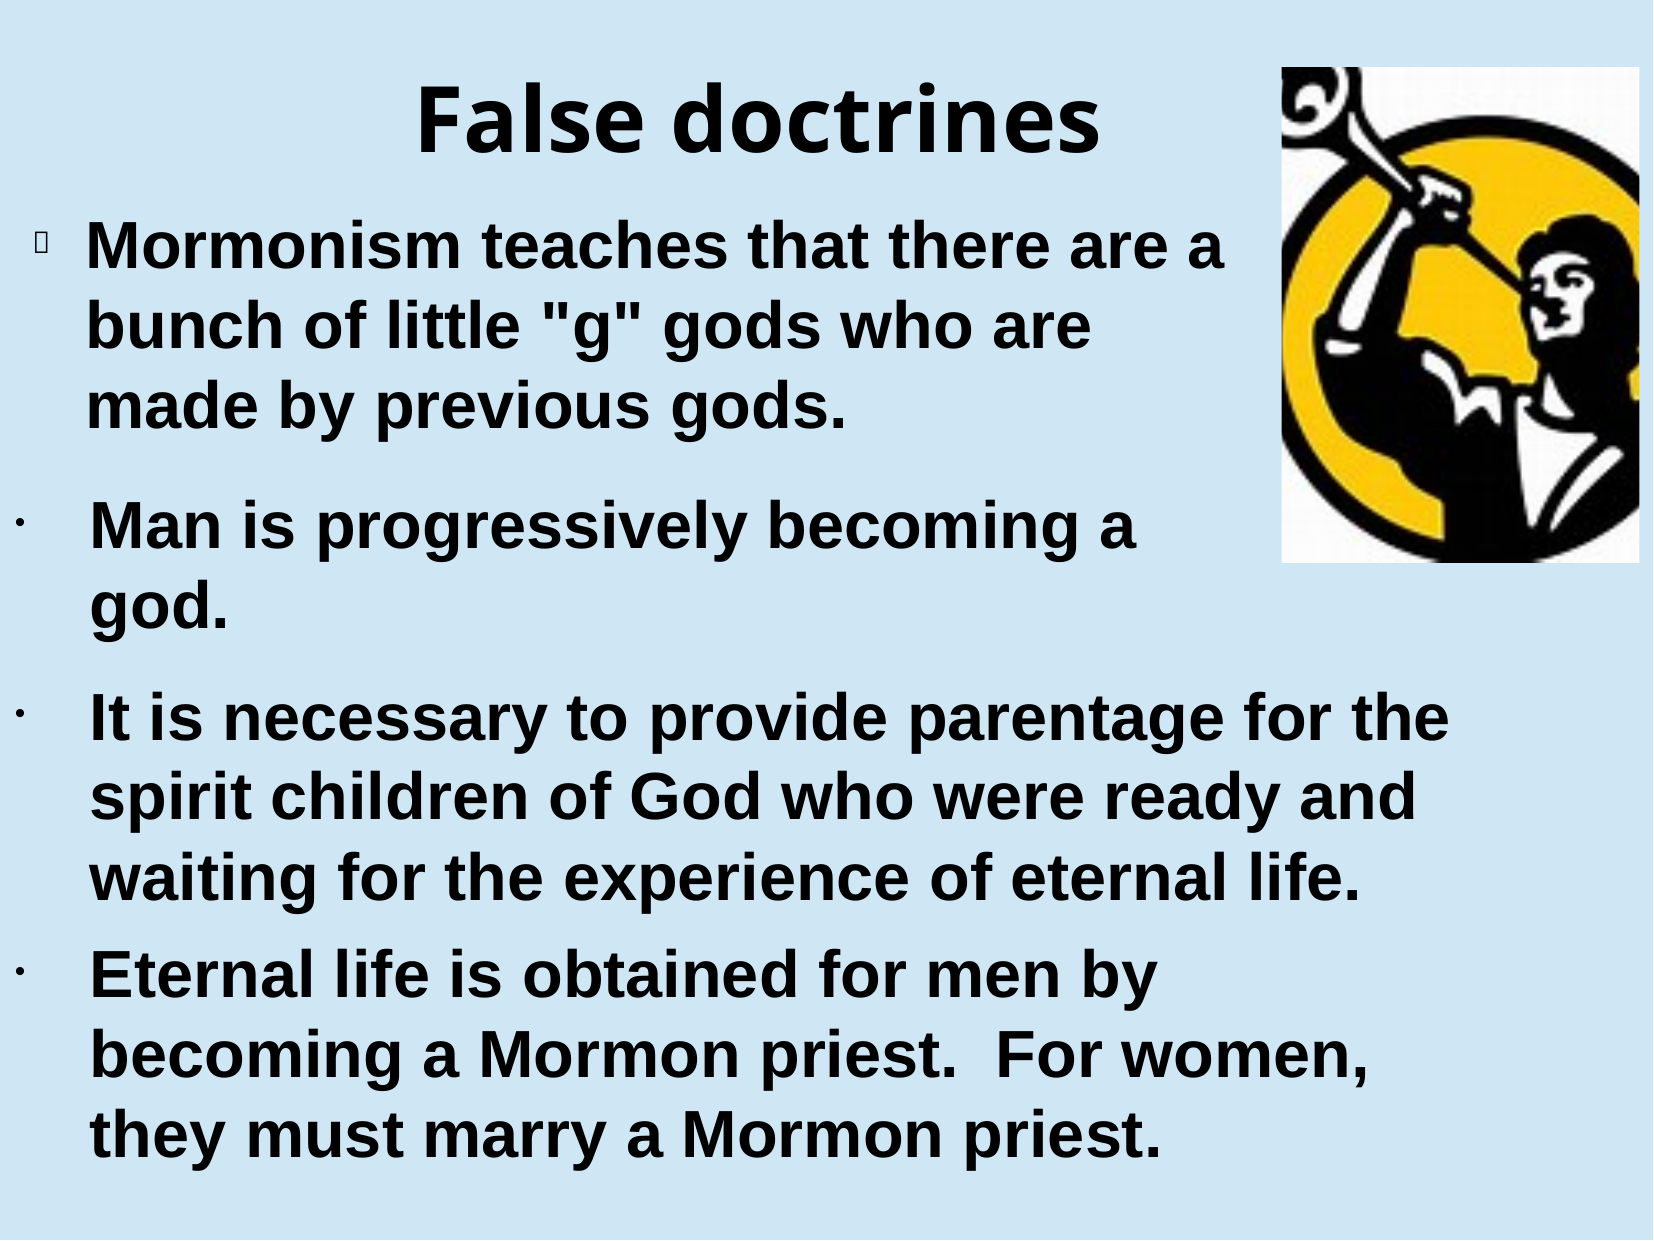

# False doctrines
Mormonism teaches that there are a bunch of little "g" gods who are made by previous gods.
Man is progressively becoming a god.
It is necessary to provide parentage for the spirit children of God who were ready and waiting for the experience of eternal life.
Eternal life is obtained for men by becoming a Mormon priest. For women, they must marry a Mormon priest.